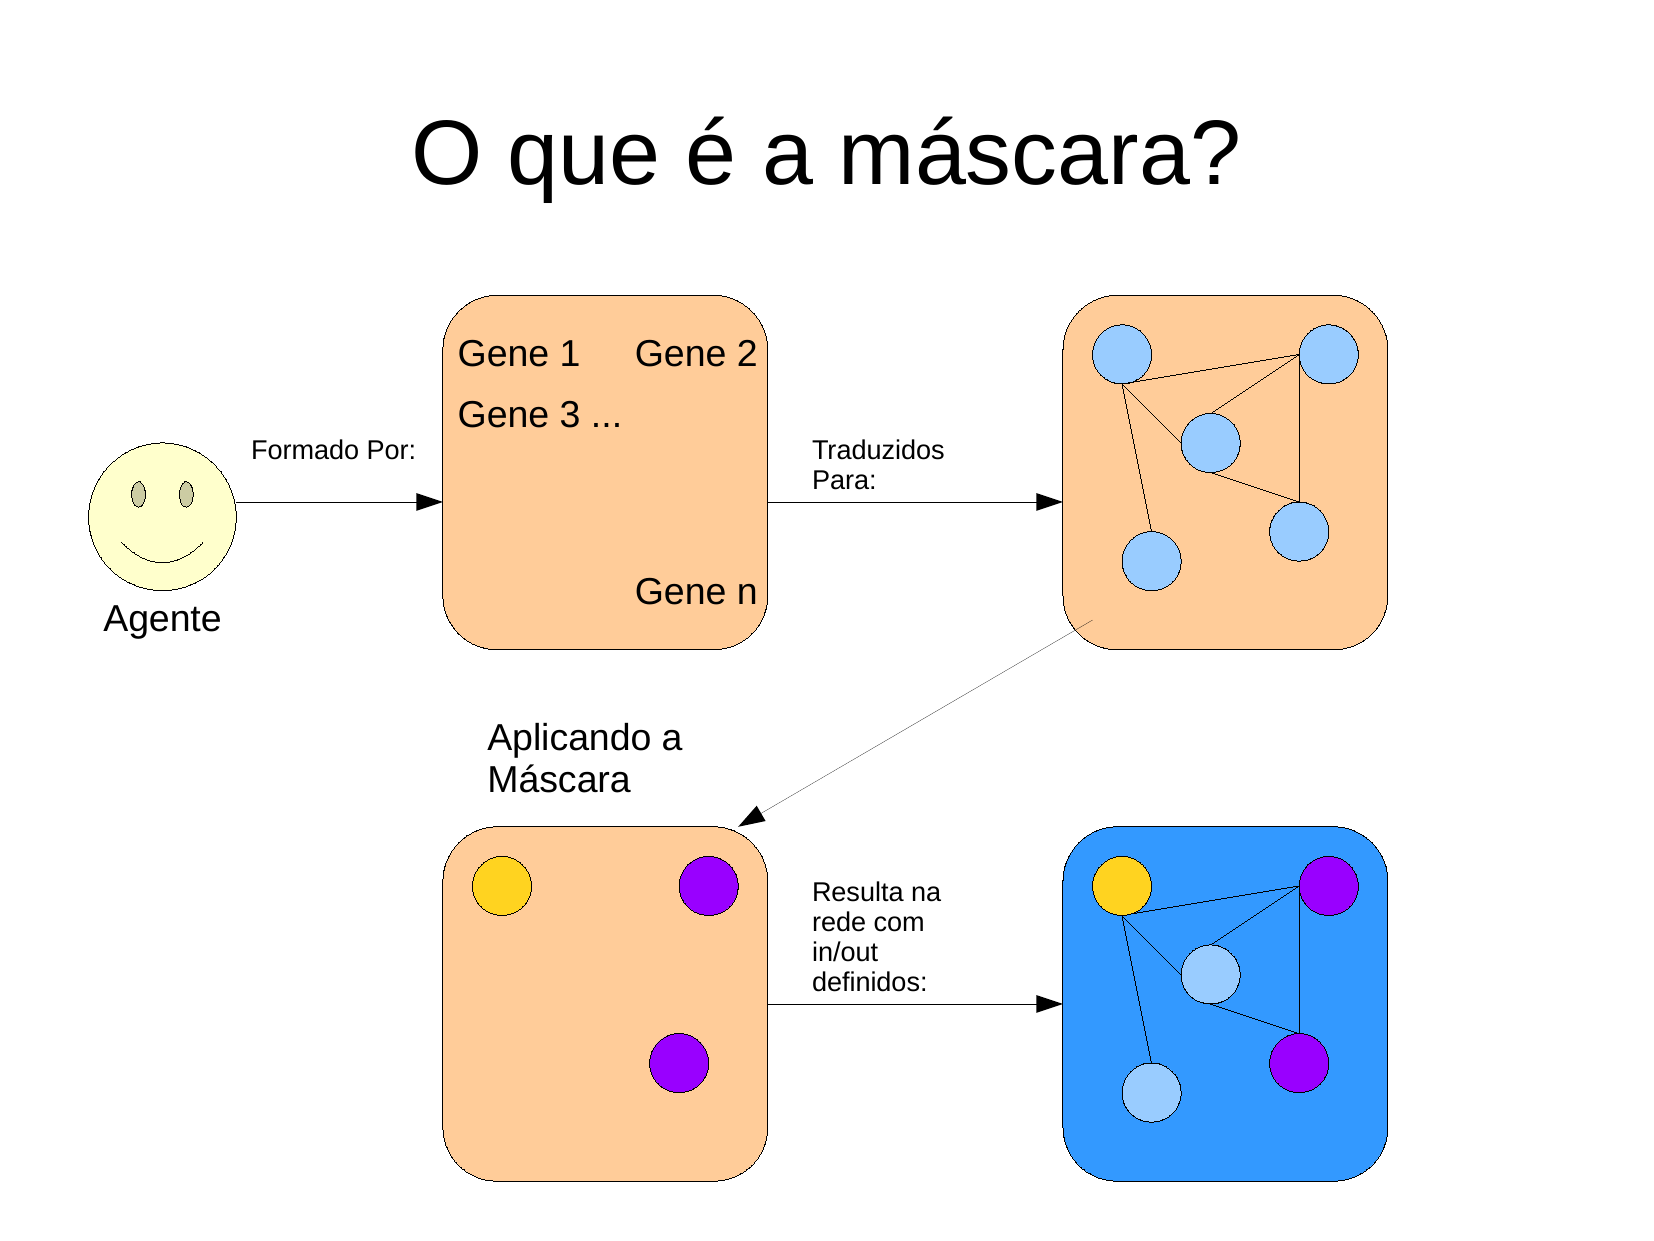

# O que é a máscara?
Gene 1
Gene 2
Gene 3 ...
Formado Por:
Traduzidos Para:
Gene n
Agente
Aplicando a Máscara
Resulta na rede com in/out definidos: